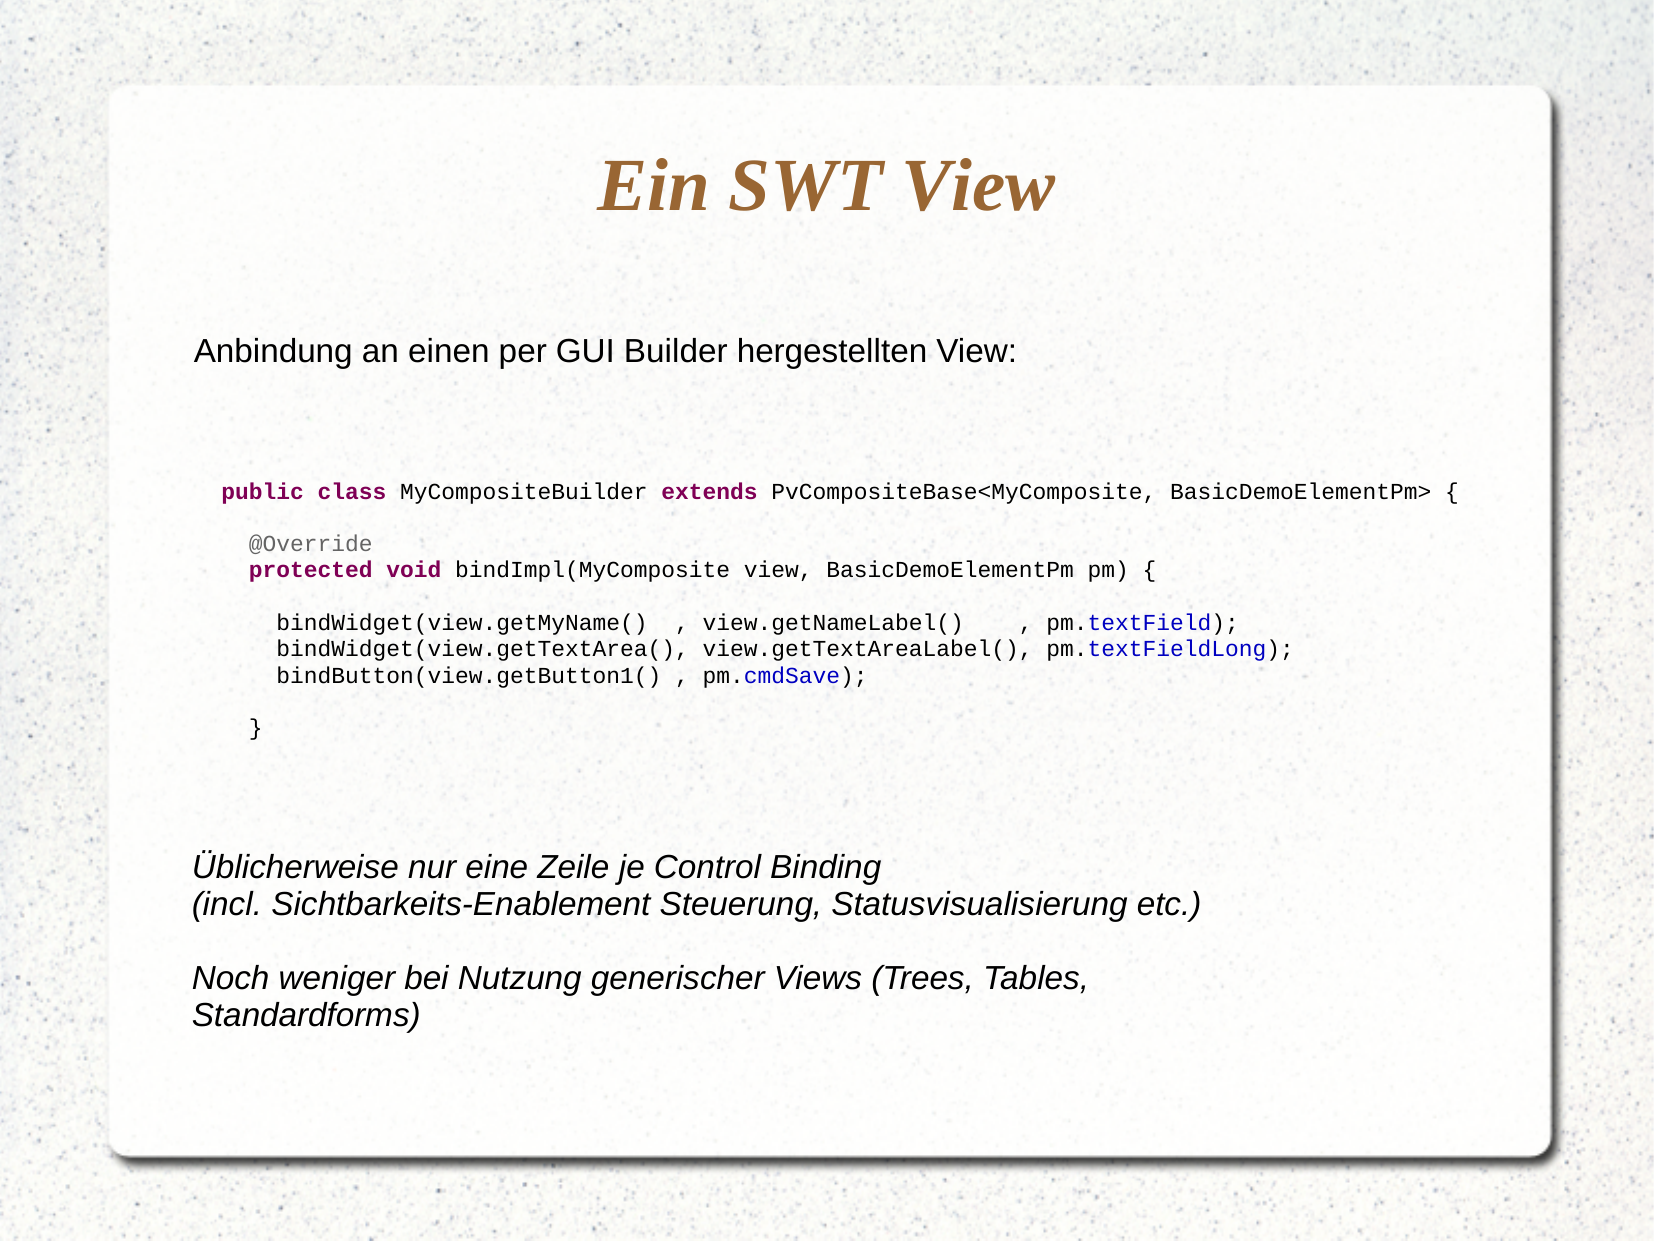

# Ein SWT View
Anbindung an einen per GUI Builder hergestellten View:
public class MyCompositeBuilder extends PvCompositeBase<MyComposite, BasicDemoElementPm> {
 @Override
 protected void bindImpl(MyComposite view, BasicDemoElementPm pm) {
 bindWidget(view.getMyName() , view.getNameLabel() , pm.textField);
 bindWidget(view.getTextArea(), view.getTextAreaLabel(), pm.textFieldLong);
 bindButton(view.getButton1() , pm.cmdSave);
 }
Üblicherweise nur eine Zeile je Control Binding
(incl. Sichtbarkeits-Enablement Steuerung, Statusvisualisierung etc.)
Noch weniger bei Nutzung generischer Views (Trees, Tables, Standardforms)